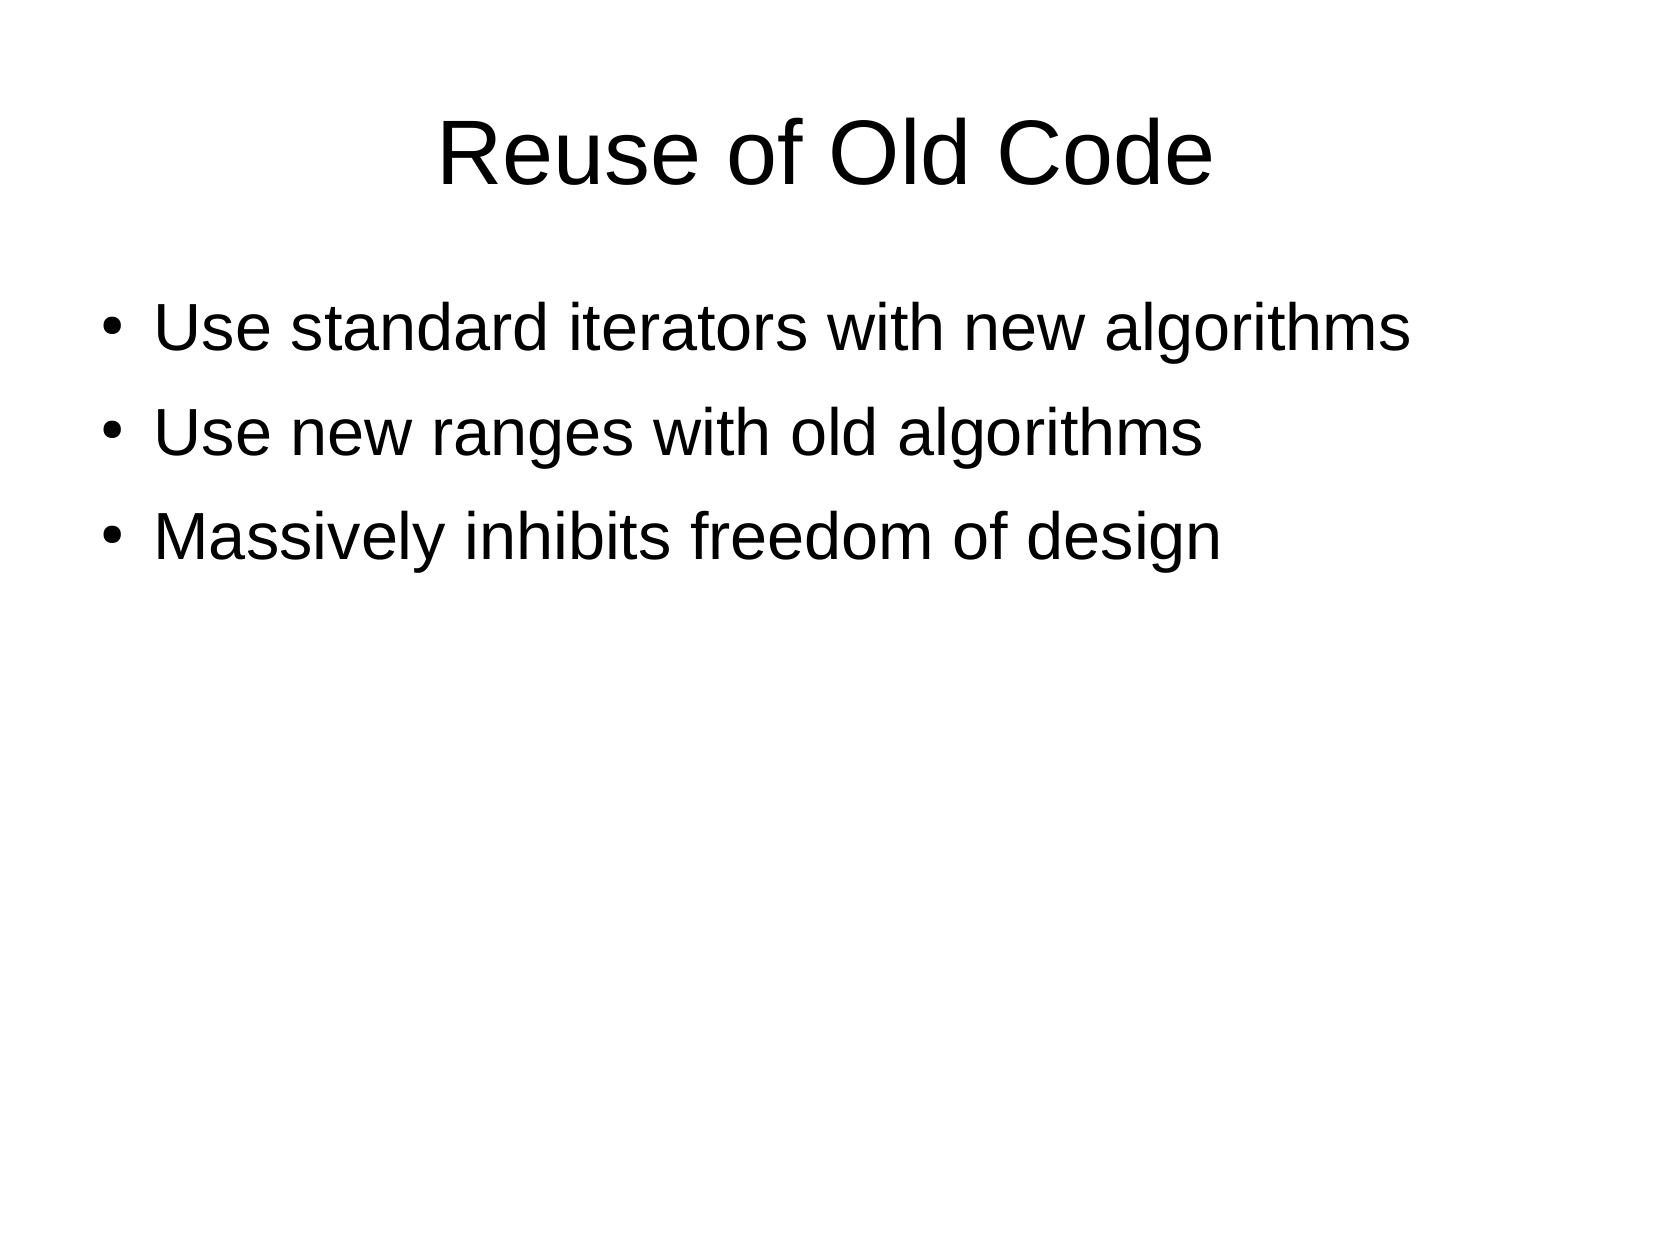

# Reuse of Old Code
Use standard iterators with new algorithms
Use new ranges with old algorithms
Massively inhibits freedom of design